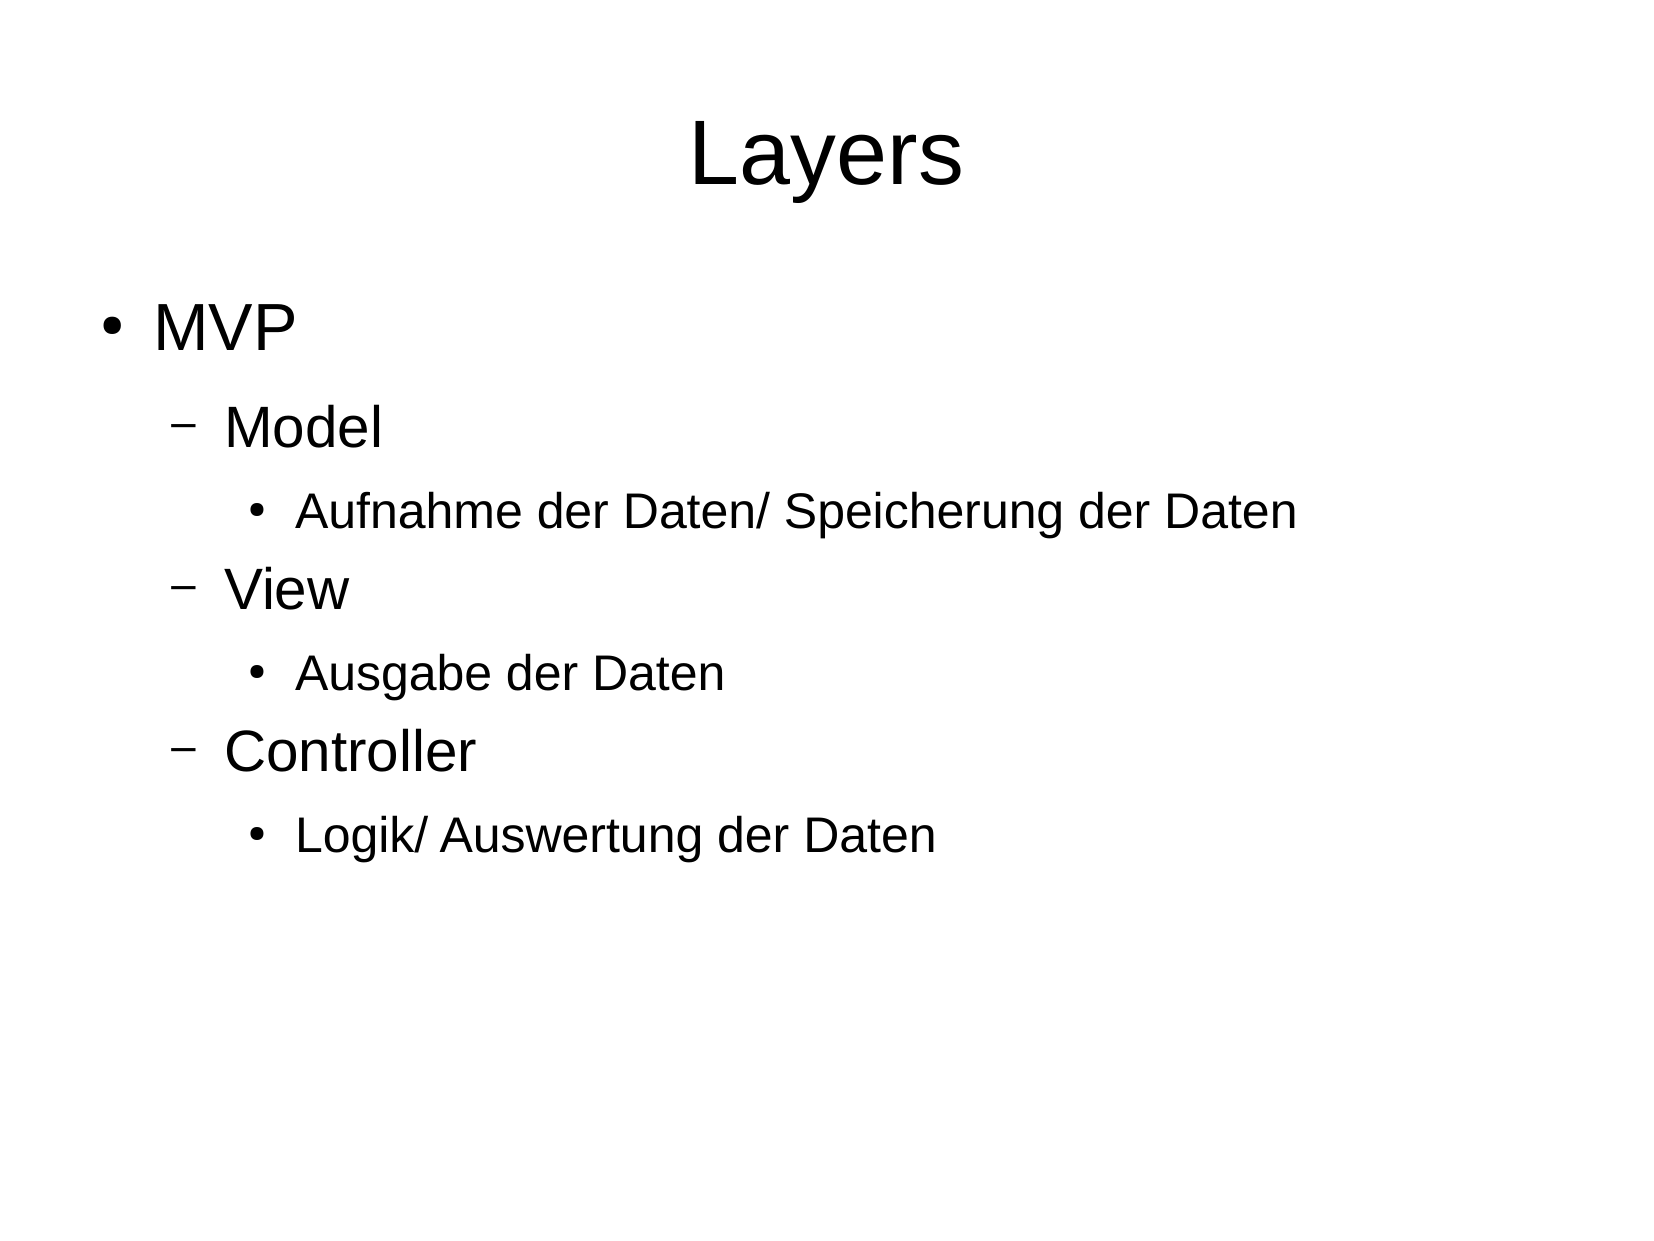

# Layers
MVP
Model
Aufnahme der Daten/ Speicherung der Daten
View
Ausgabe der Daten
Controller
Logik/ Auswertung der Daten